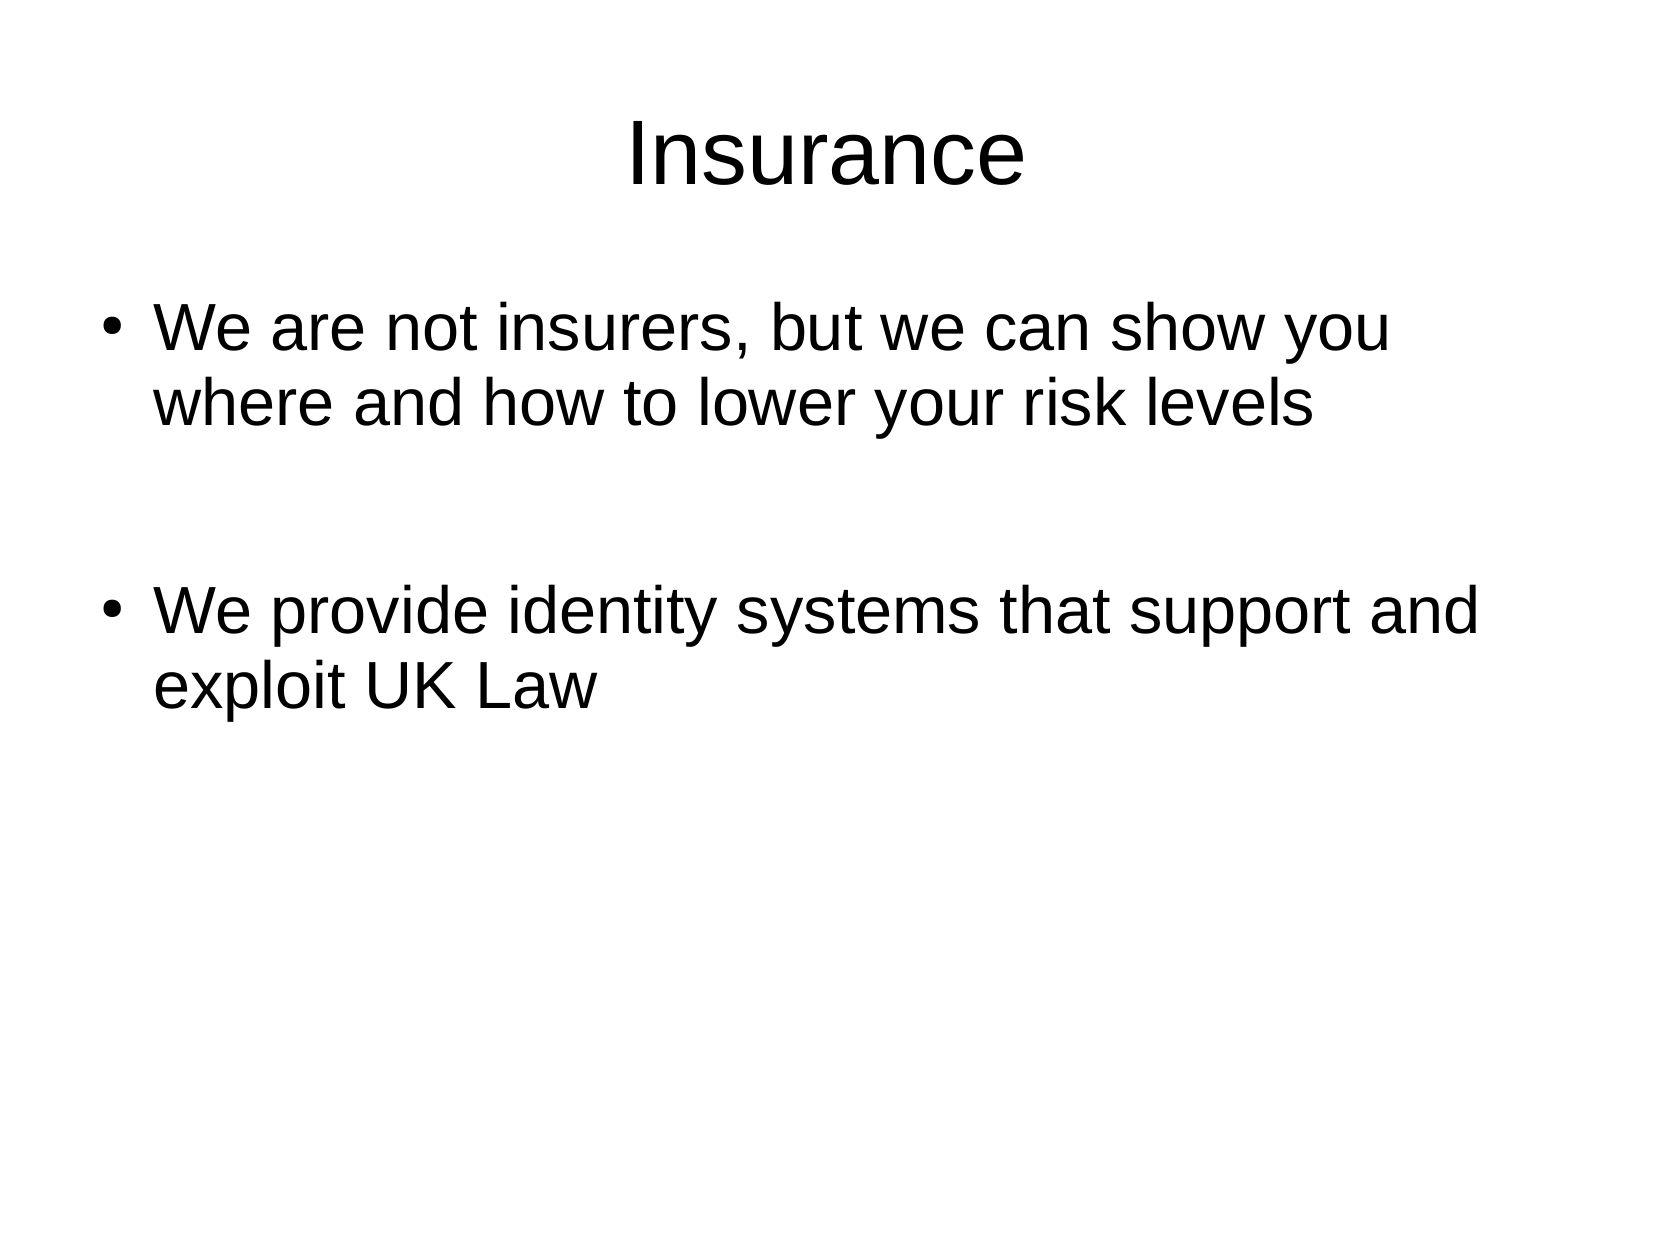

# Insurance
We are not insurers, but we can show you where and how to lower your risk levels
We provide identity systems that support and exploit UK Law